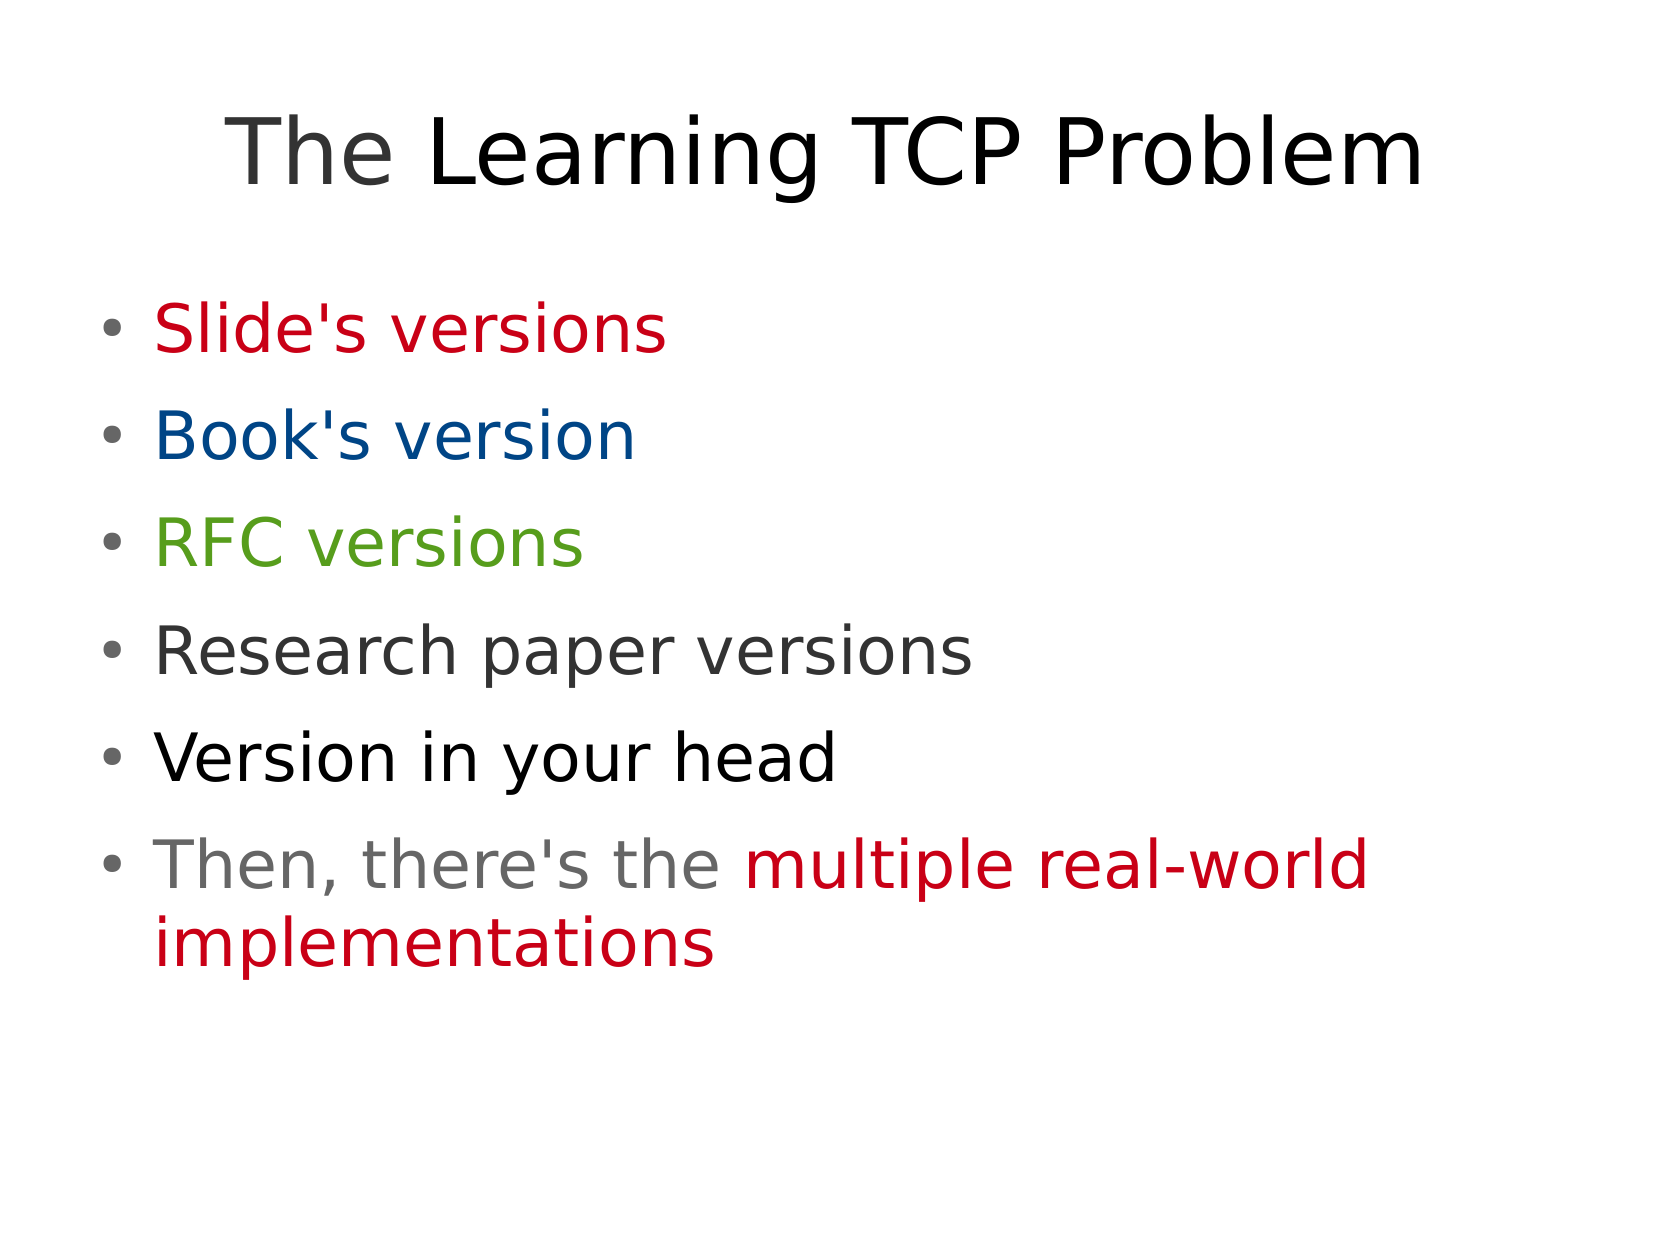

# The Learning TCP Problem
Slide's versions
Book's version
RFC versions
Research paper versions
Version in your head
Then, there's the multiple real-world implementations